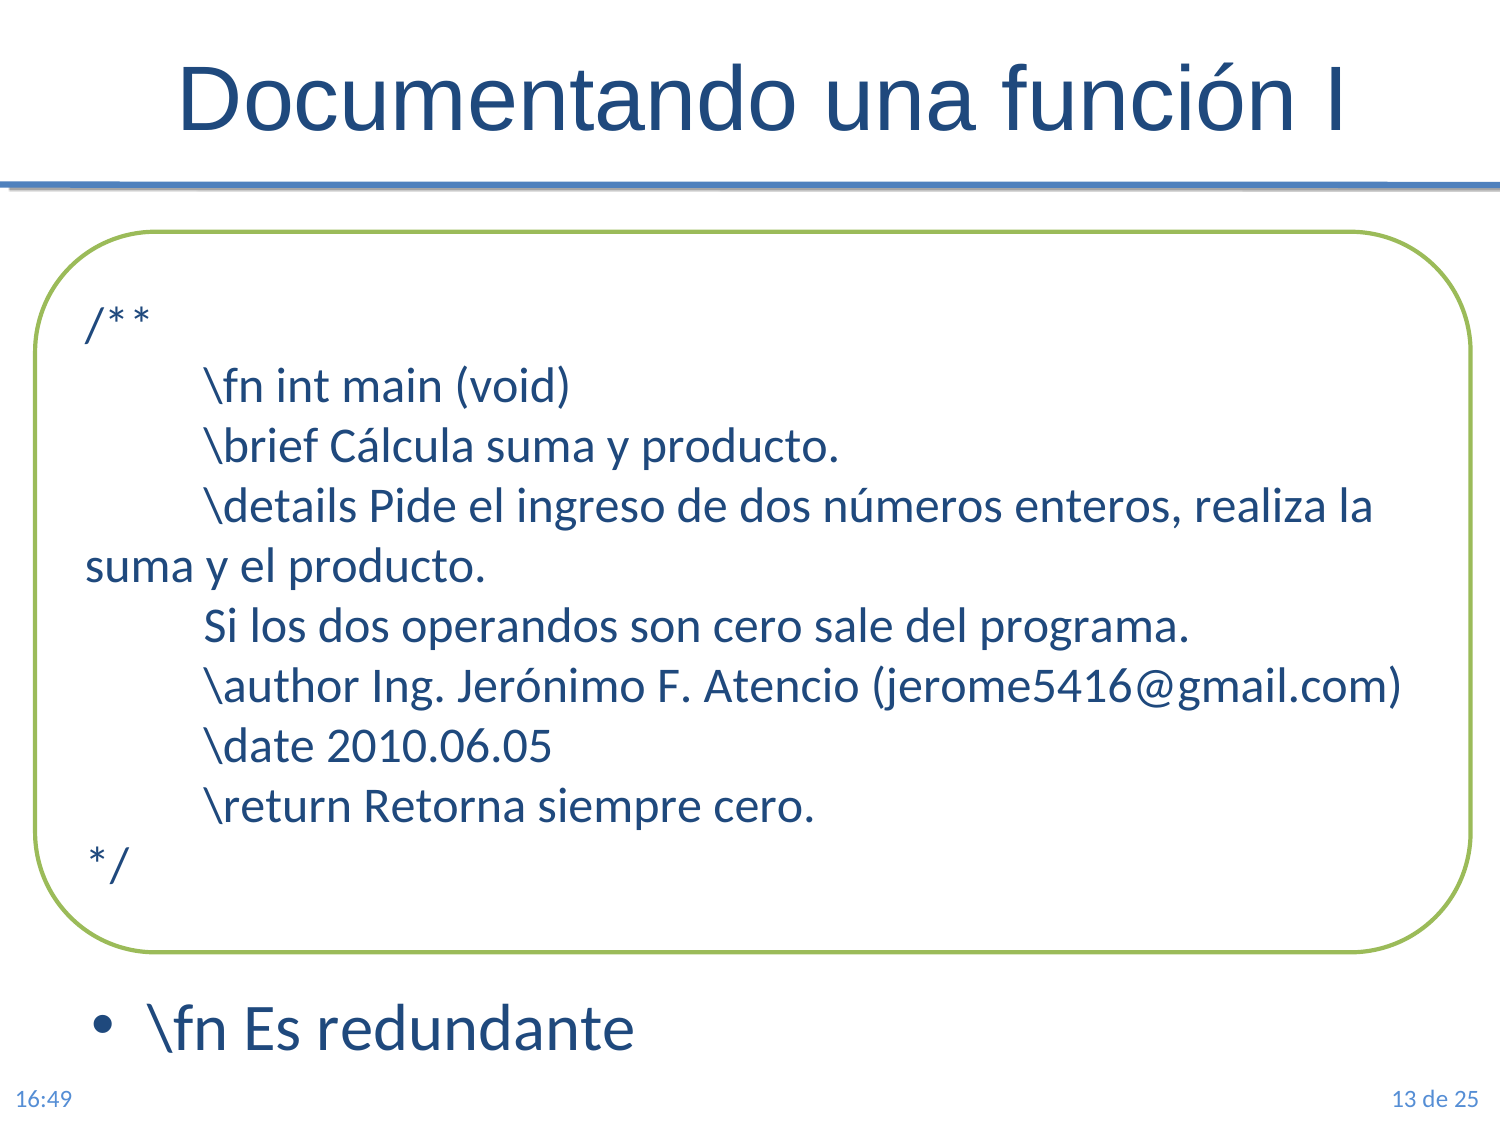

Documentando una función I
/**
	\fn int main (void)
	\brief Cálcula suma y producto.
	\details Pide el ingreso de dos números enteros, realiza la suma y el producto.
	Si los dos operandos son cero sale del programa.
	\author Ing. Jerónimo F. Atencio (jerome5416@gmail.com)
	\date 2010.06.05
	\return Retorna siempre cero.
*/
\fn Es redundante
16:49
 de 25